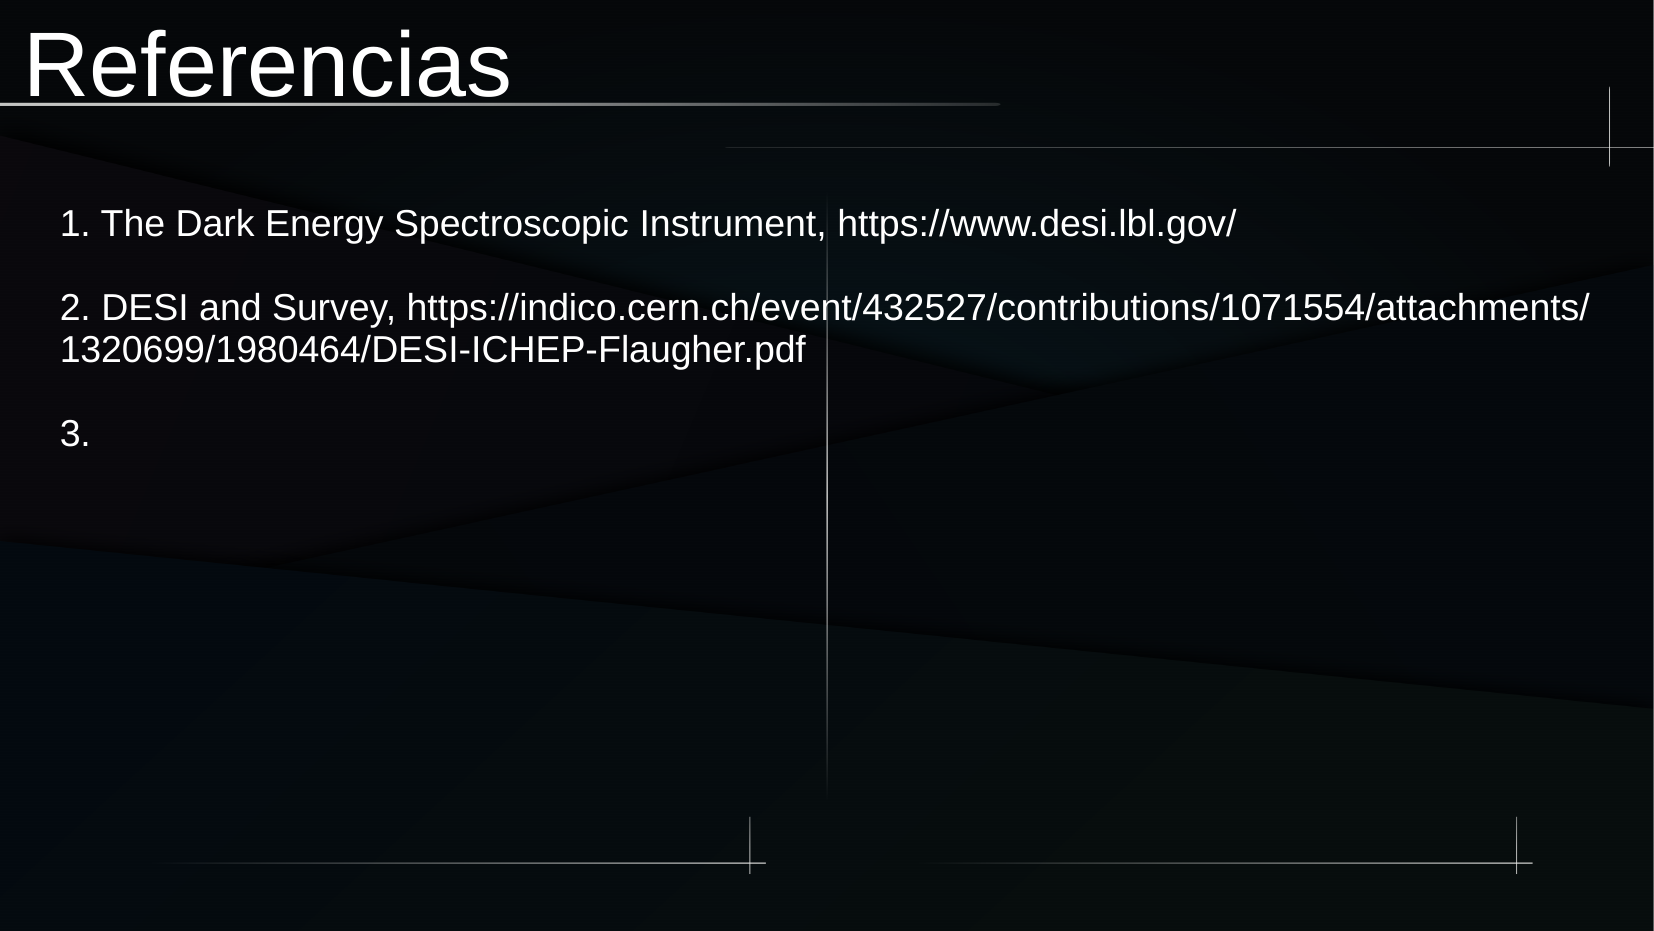

# Referencias
1. The Dark Energy Spectroscopic Instrument, https://www.desi.lbl.gov/
2. DESI and Survey, https://indico.cern.ch/event/432527/contributions/1071554/attachments/ 1320699/1980464/DESI-ICHEP-Flaugher.pdf
3.